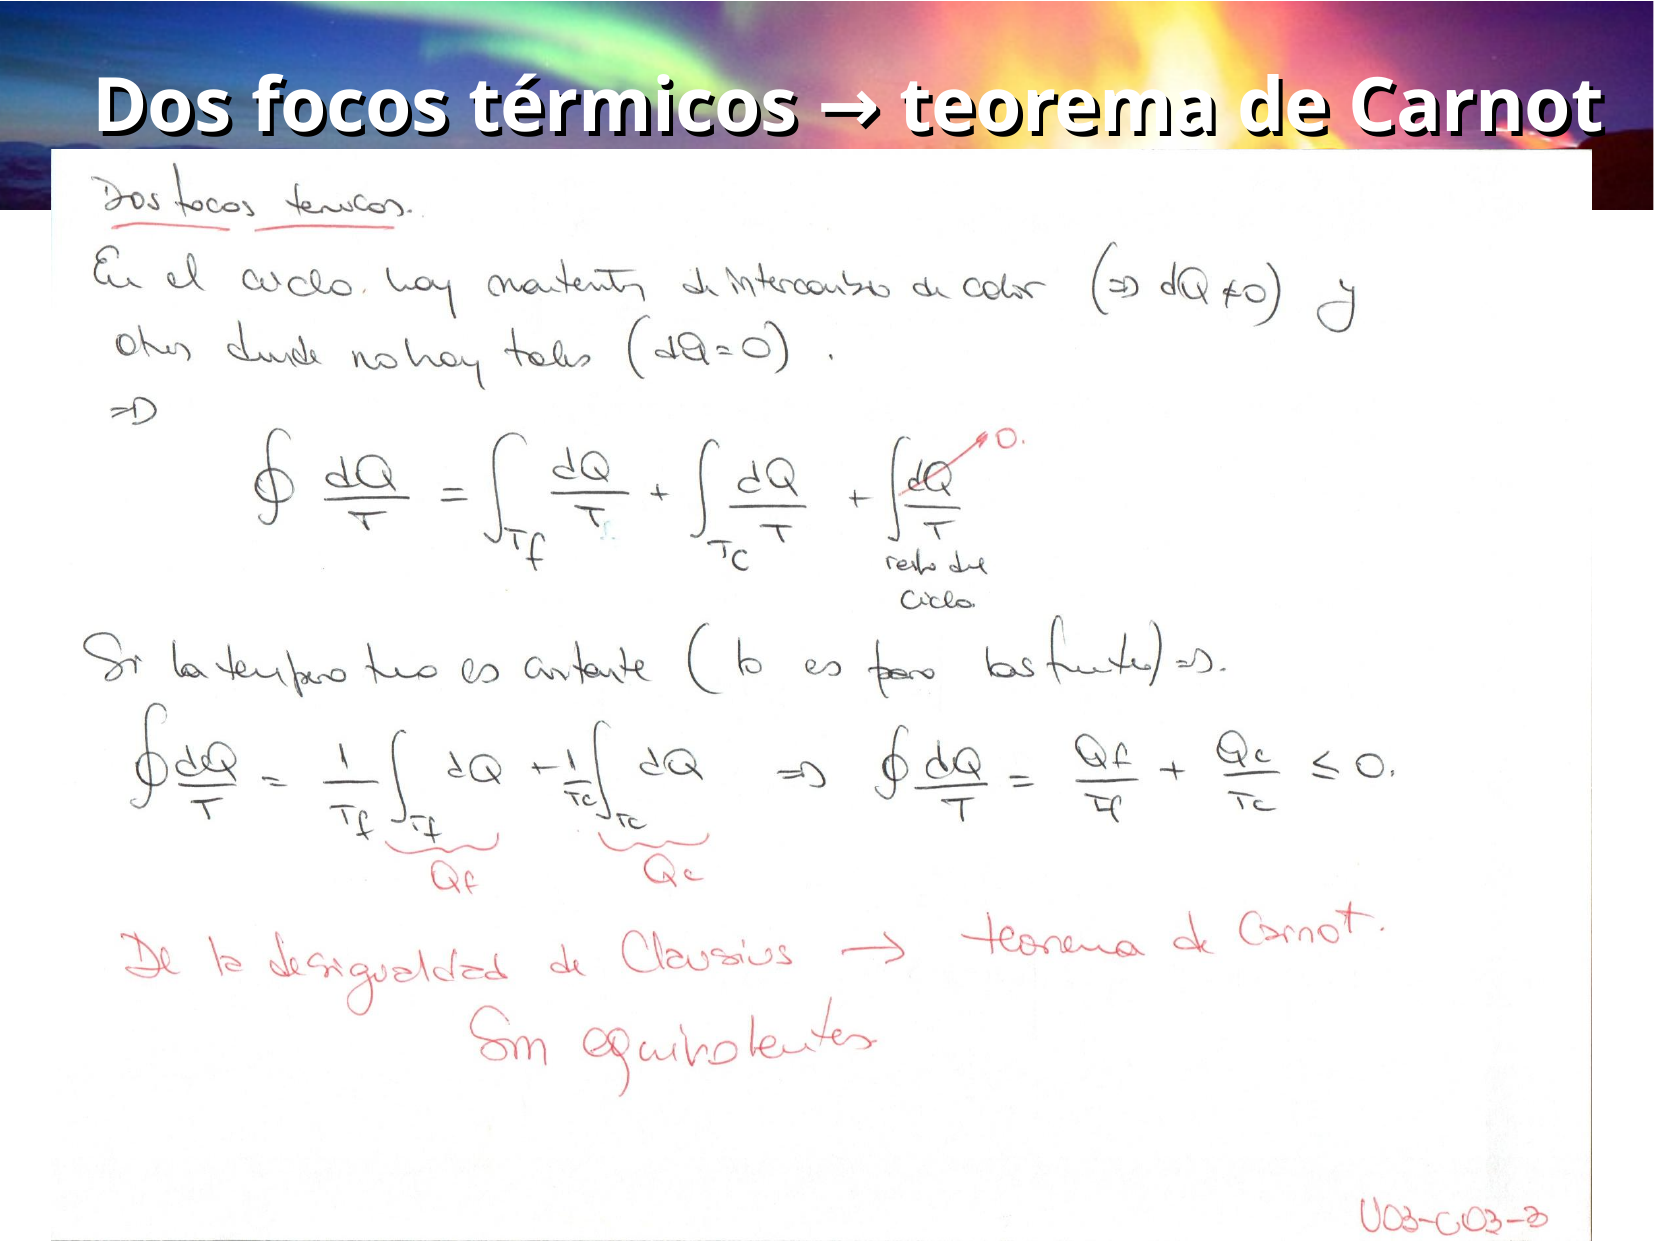

# Dos focos térmicos → teorema de Carnot
FÍSICA III B
19